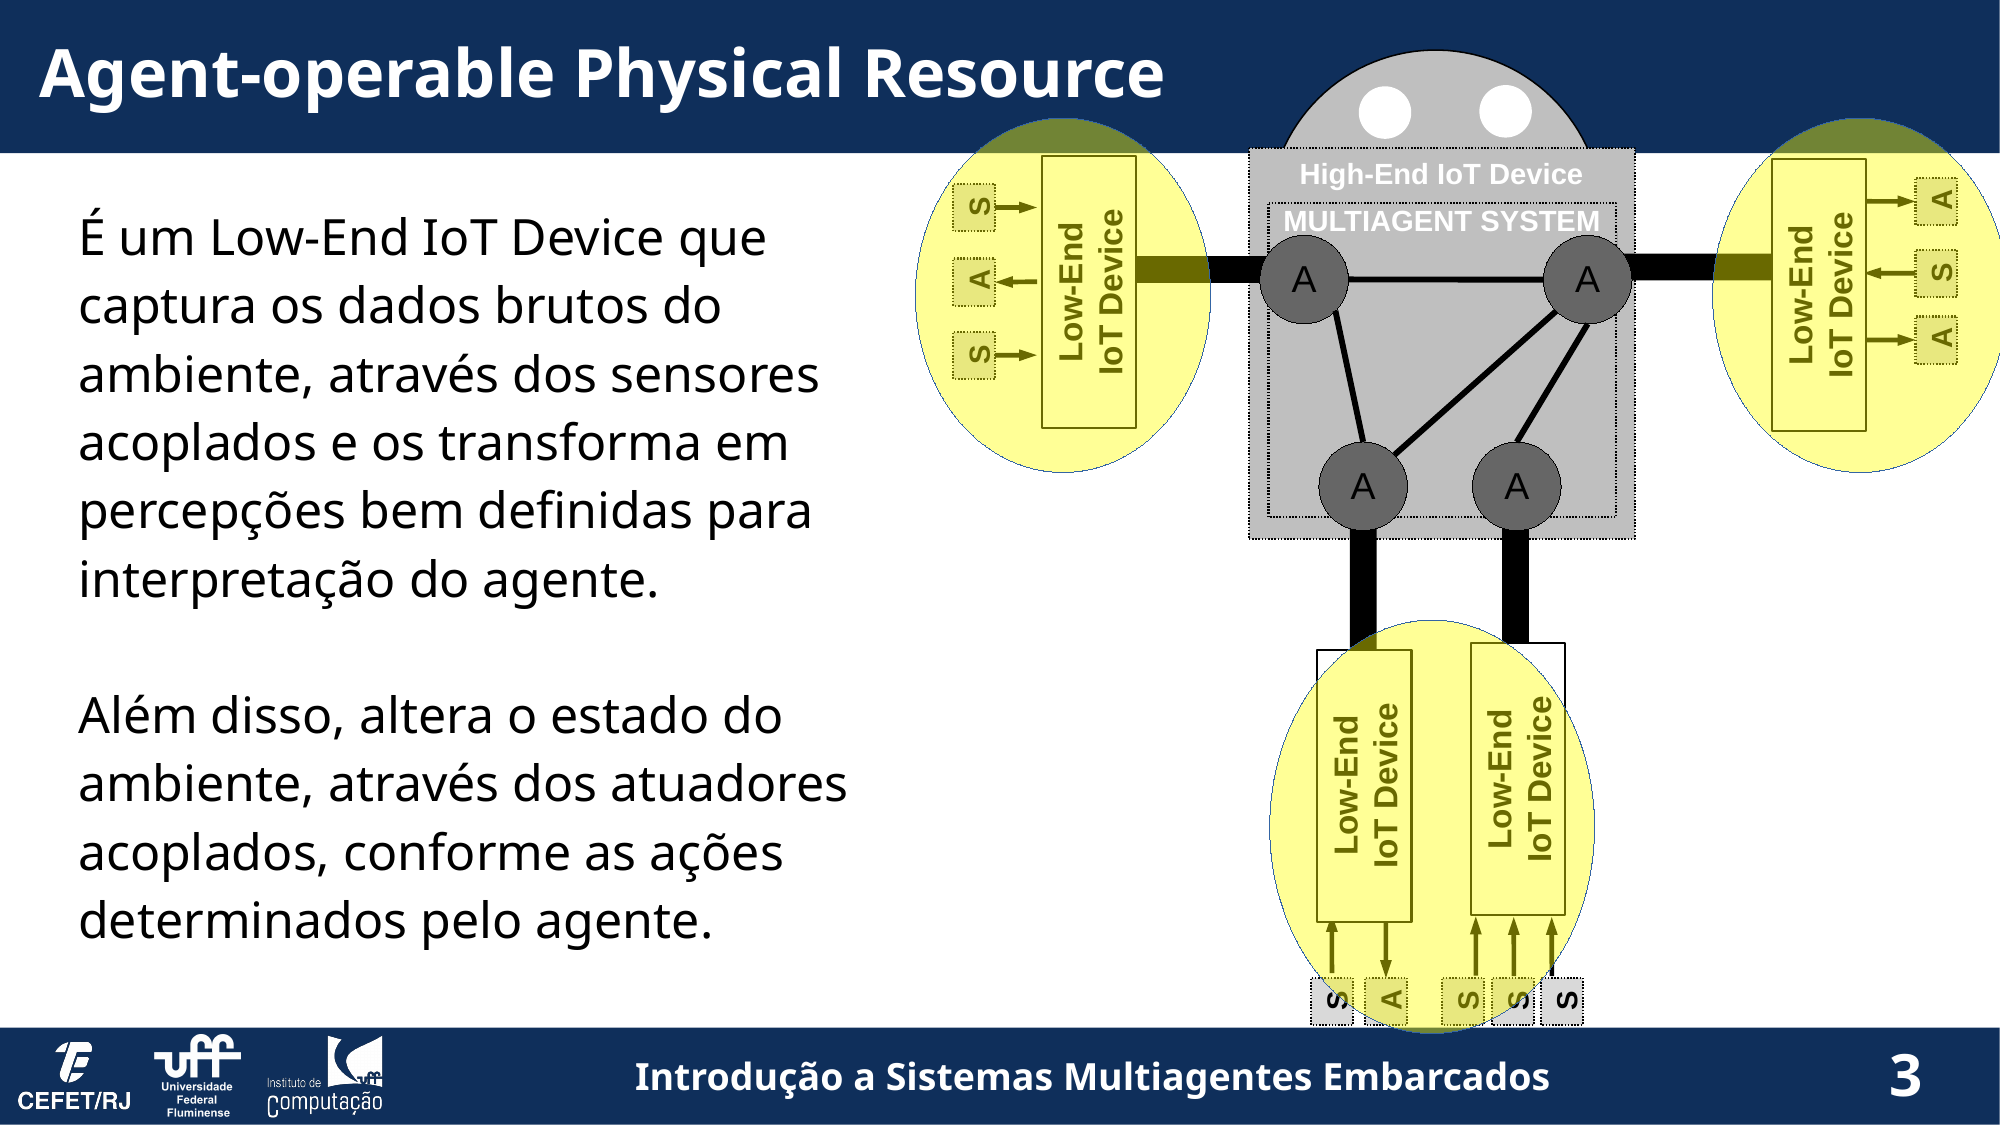

Agent-operable Physical Resource
High-End IoT Device
A
S
É um Low-End IoT Device que captura os dados brutos do ambiente, através dos sensores acoplados e os transforma em percepções bem definidas para interpretação do agente.
Além disso, altera o estado do ambiente, através dos atuadores acoplados, conforme as ações determinados pelo agente.
MULTIAGENT SYSTEM
A
A
Low-End
IoT Device
Low-End
IoT Device
S
A
A
S
A
A
Low-End
IoT Device
Low-End
IoT Device
S
A
S
S
S